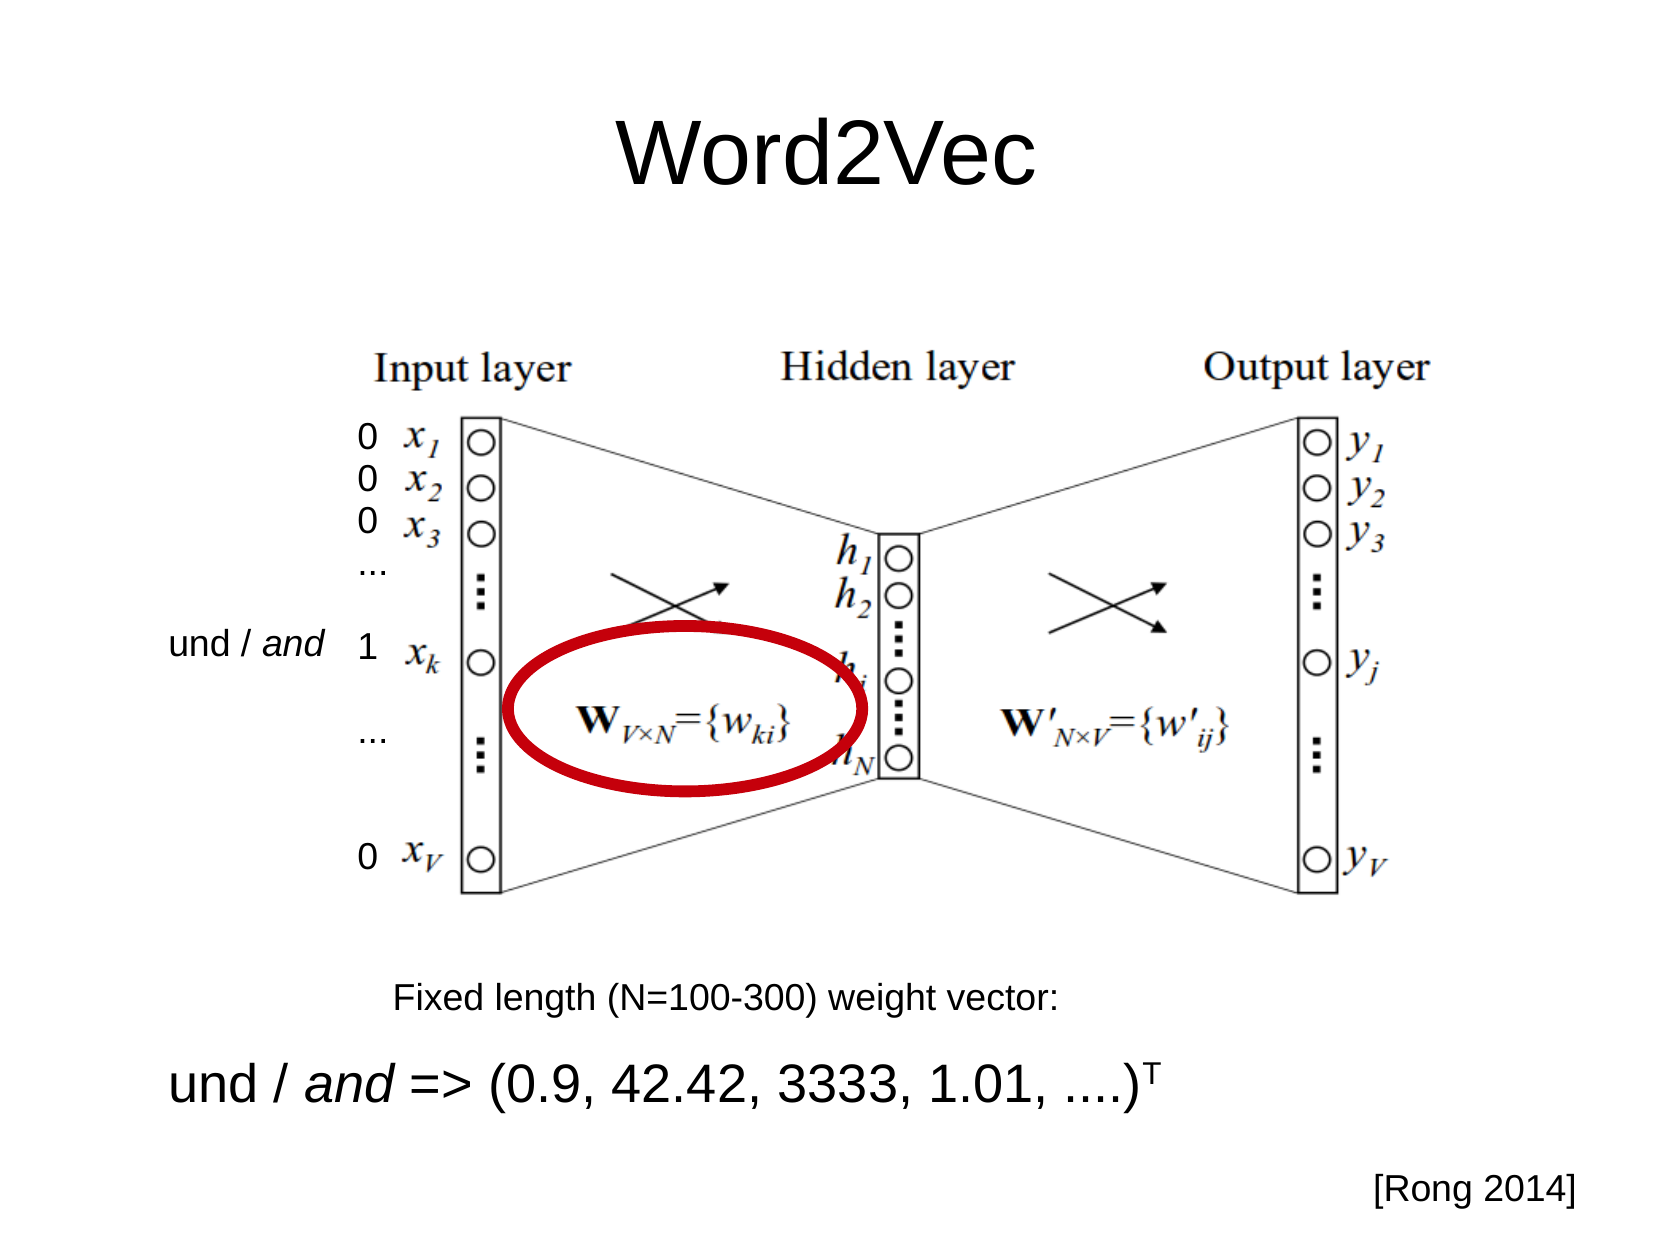

# Word2Vec
0
0
0
...
1
...
0
und / and
Fixed length (N=100-300) weight vector:
und / and => (0.9, 42.42, 3333, 1.01, ....)T
[Rong 2014]